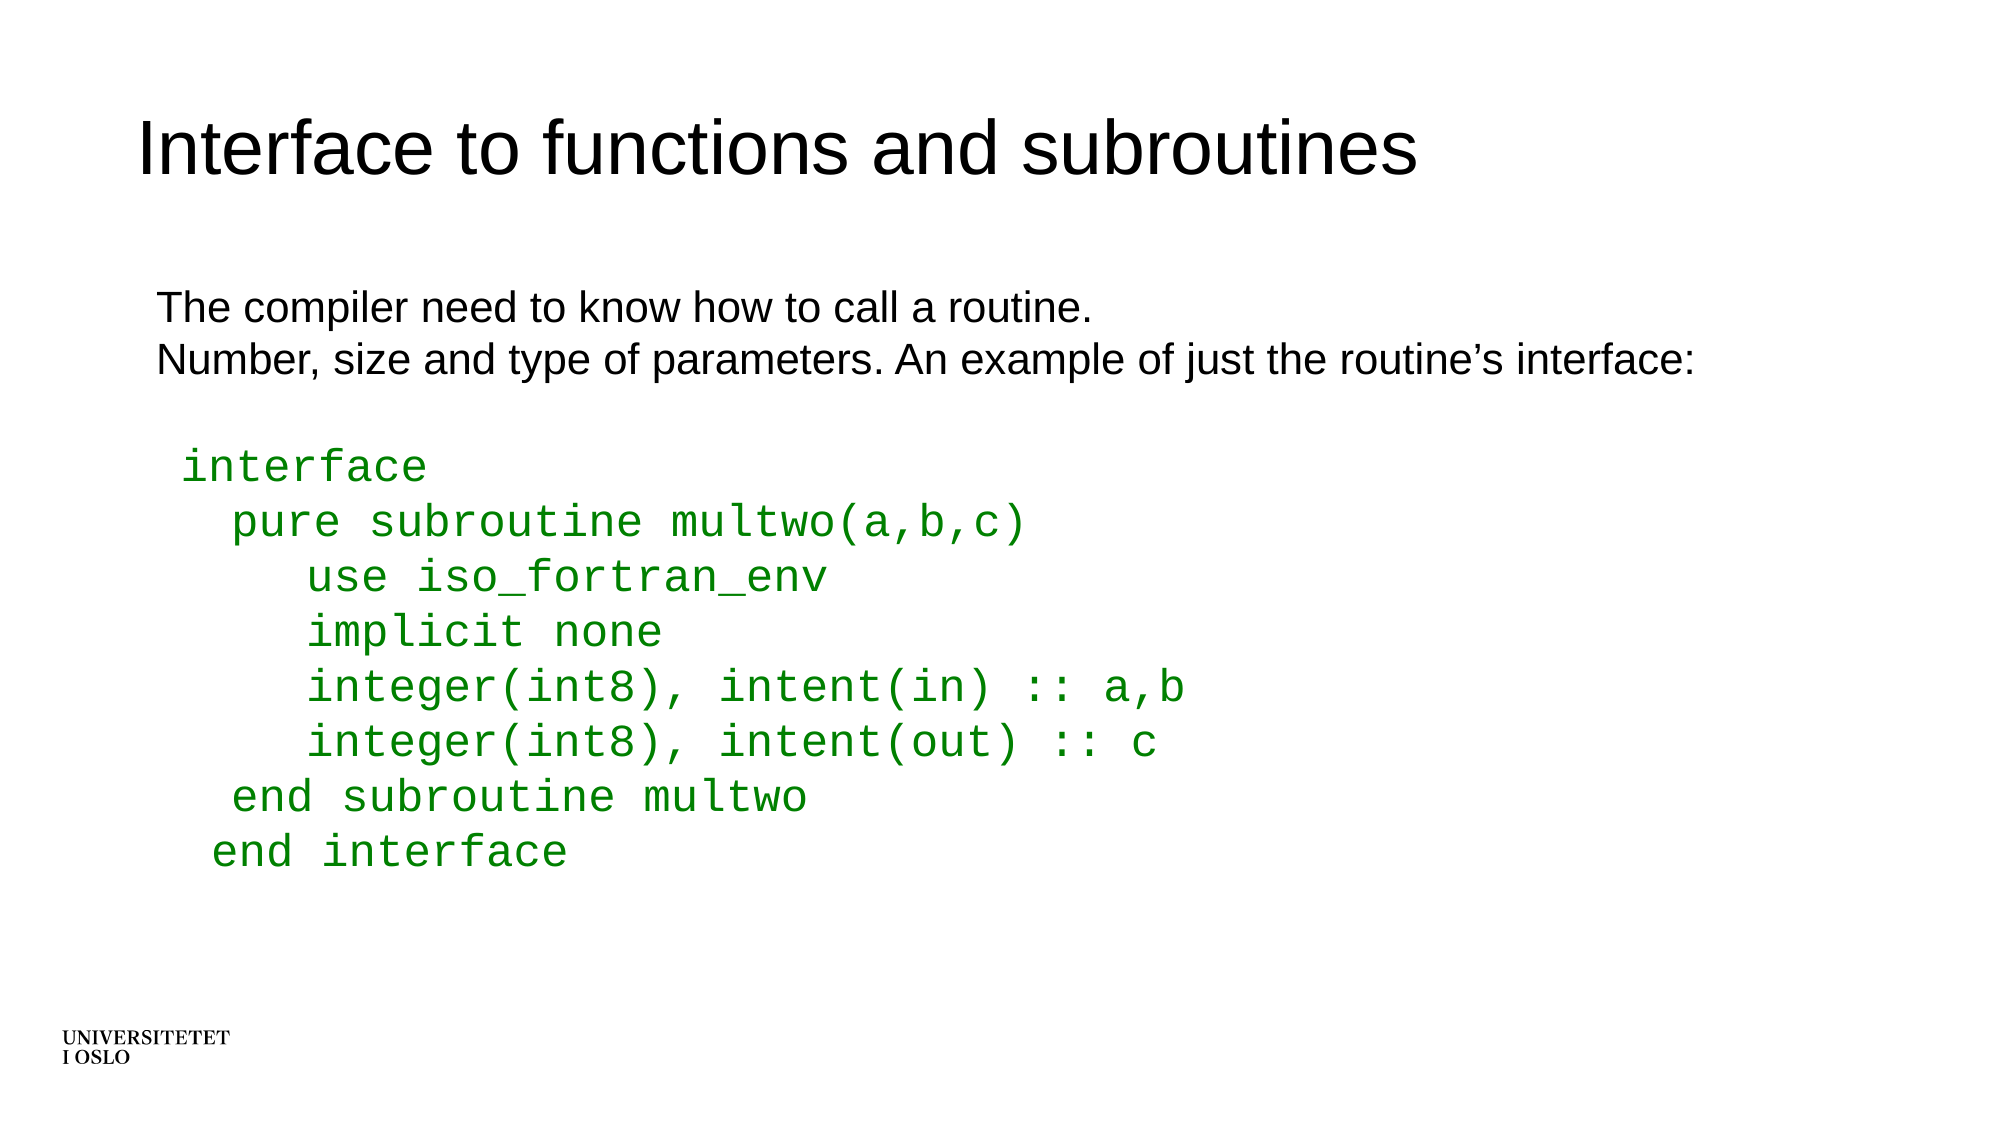

# Interface to functions and subroutines
The compiler need to know how to call a routine.
Number, size and type of parameters. An example of just the routine’s interface:
 interface
 	pure subroutine multwo(a,b,c)
 	use iso_fortran_env
 	implicit none
 	integer(int8), intent(in) :: a,b
 	integer(int8), intent(out) :: c
 	end subroutine multwo
 end interface